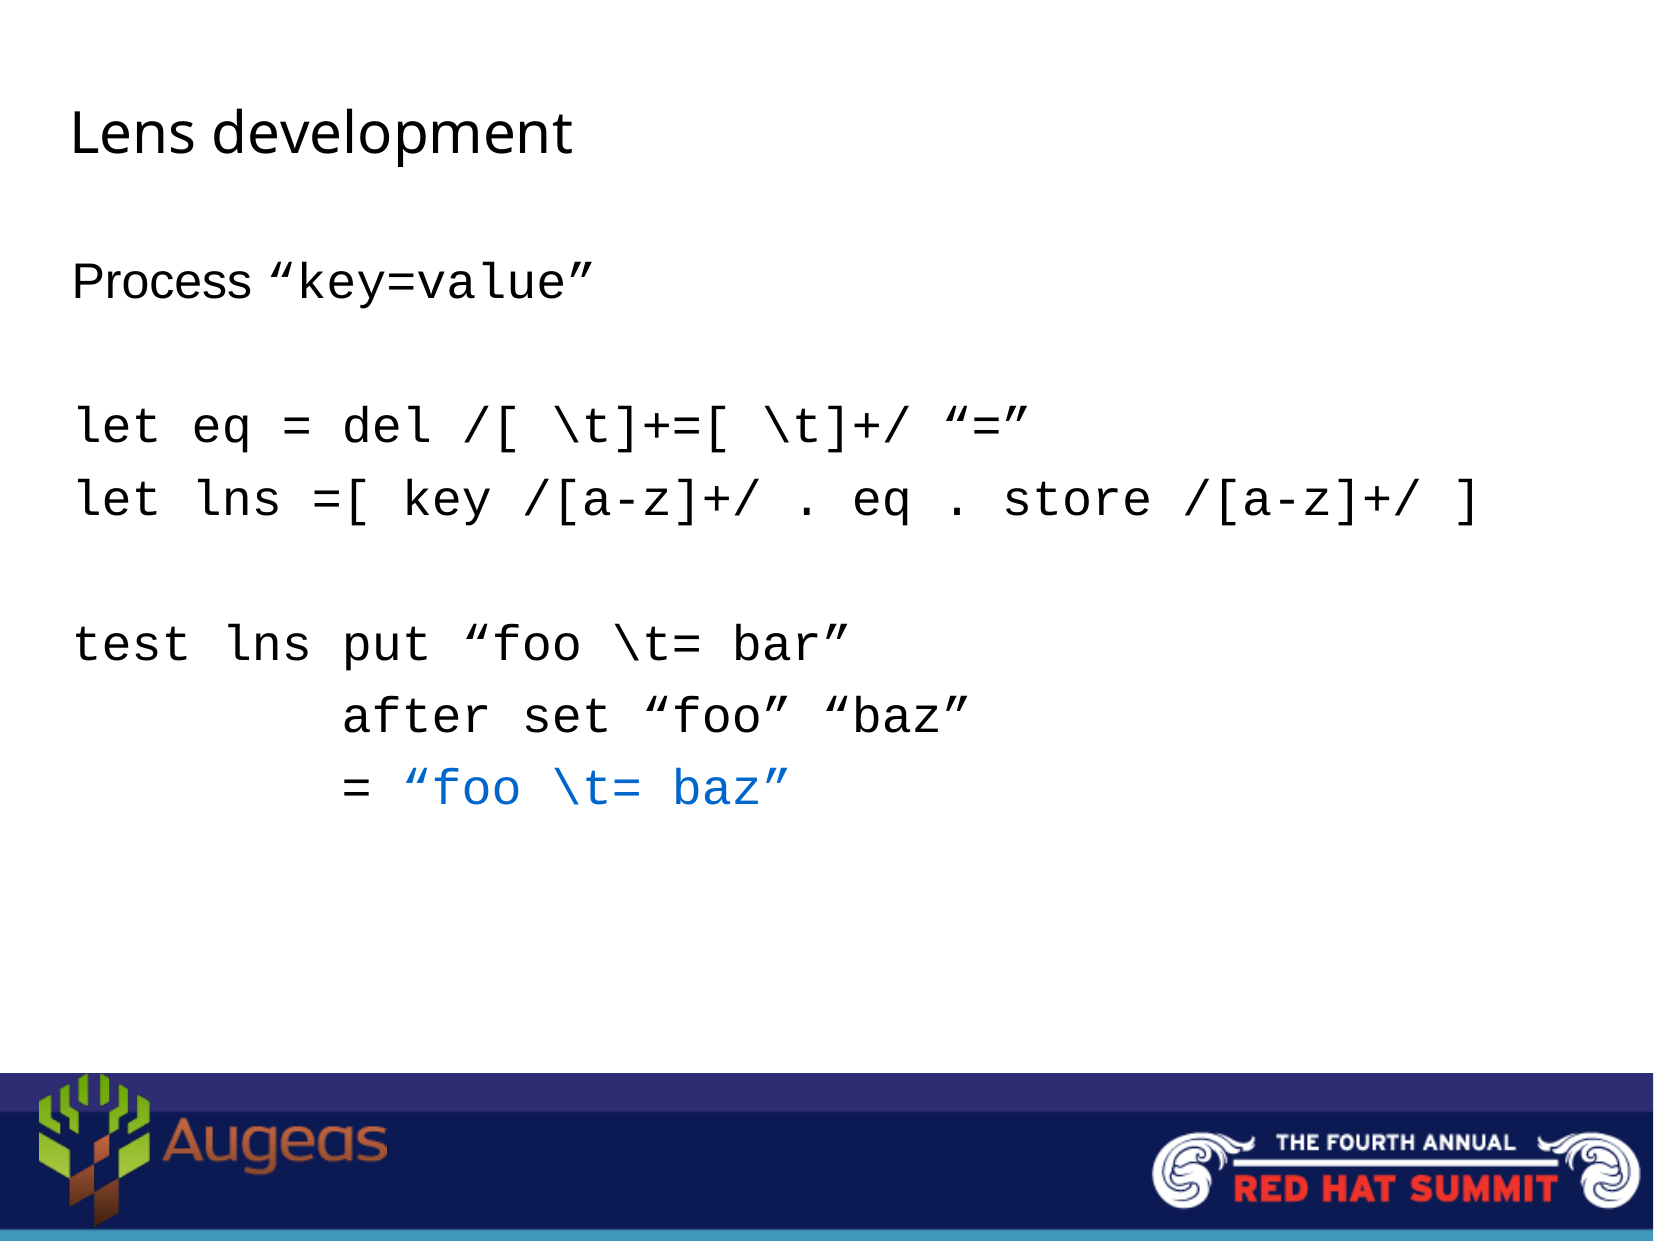

# Lens development
Process “key=value”
let eq = del /[ \t]+=[ \t]+/ “=”
let lns =[ key /[a-z]+/ . eq . store /[a-z]+/ ]
test lns put “foo \t= bar”
 after set “foo” “baz”
 = “foo \t= baz”